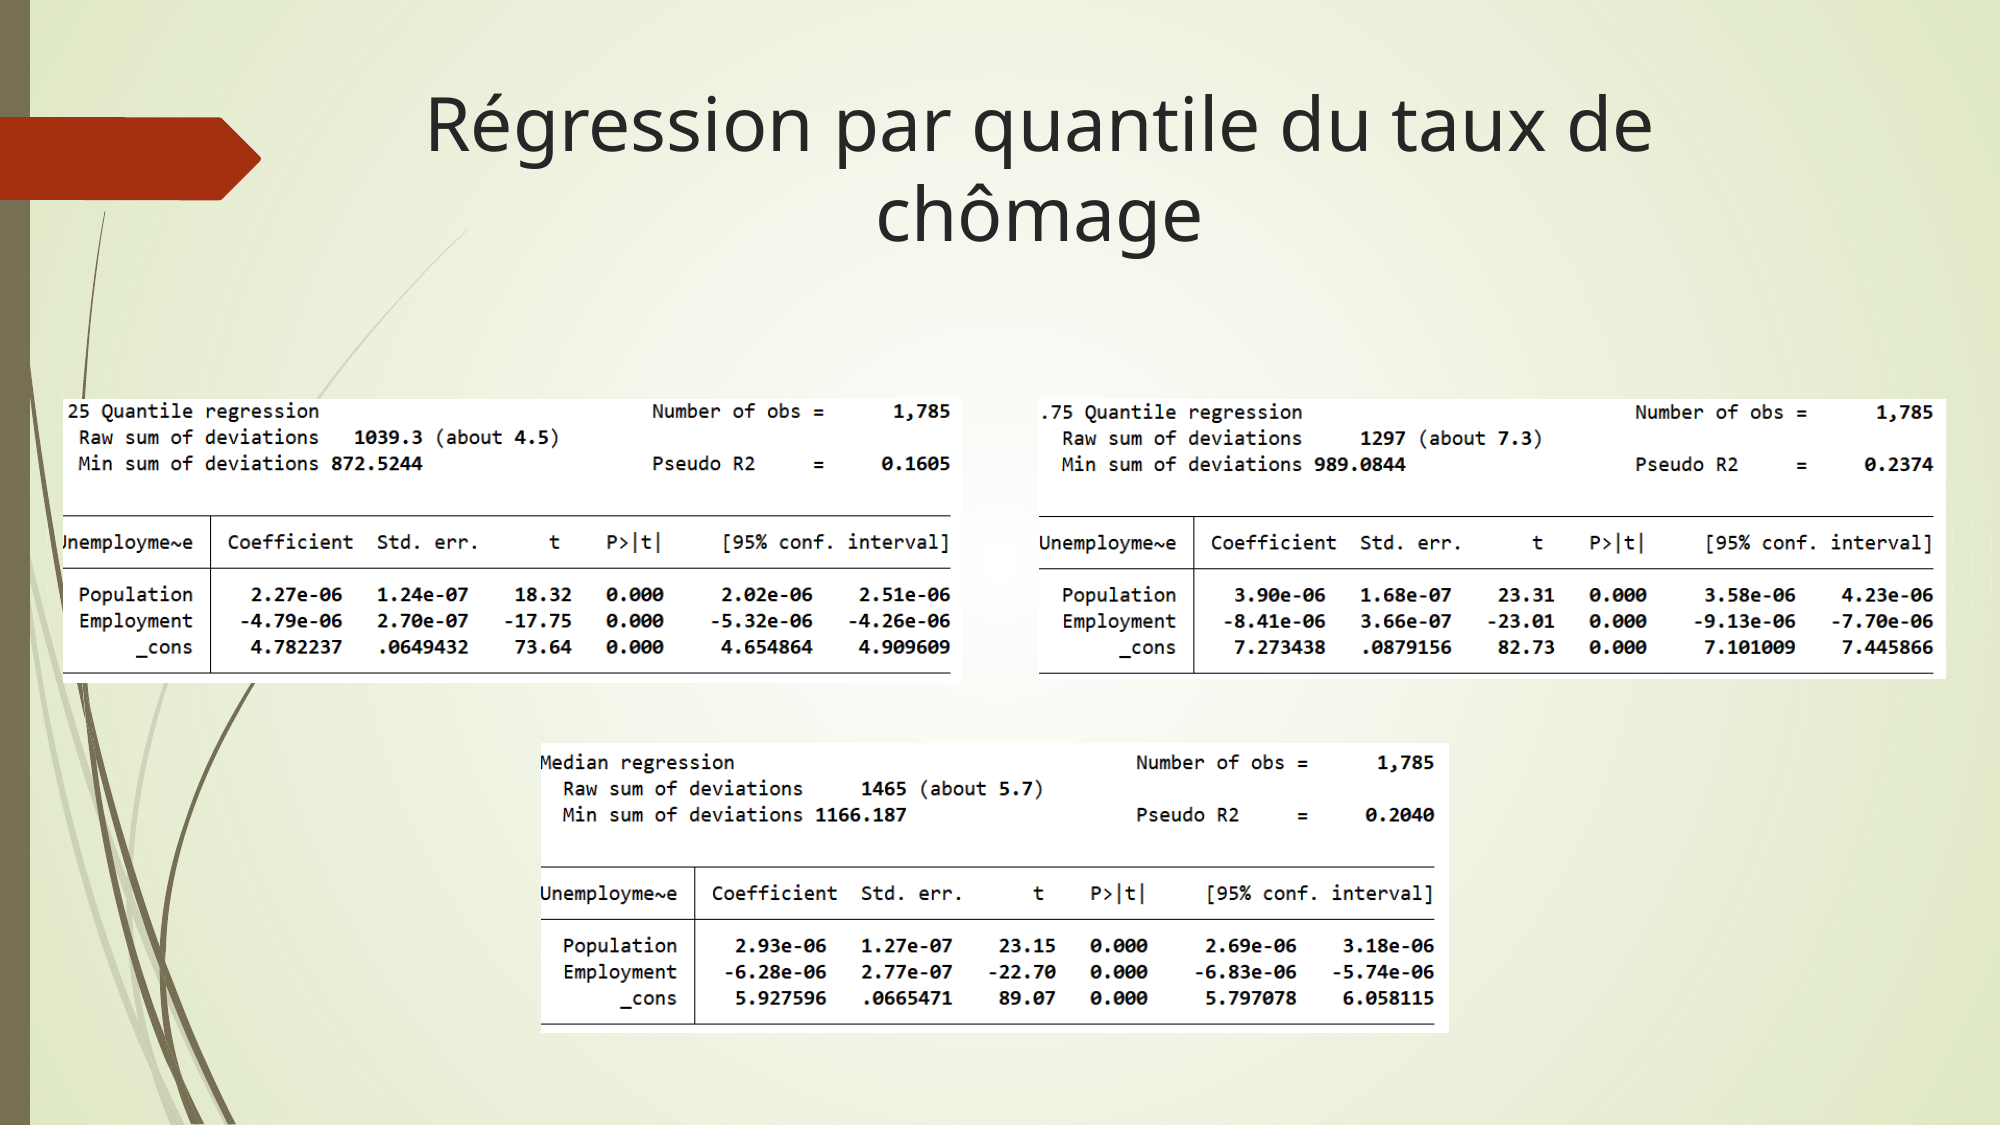

# Régression par quantile du taux de chômage